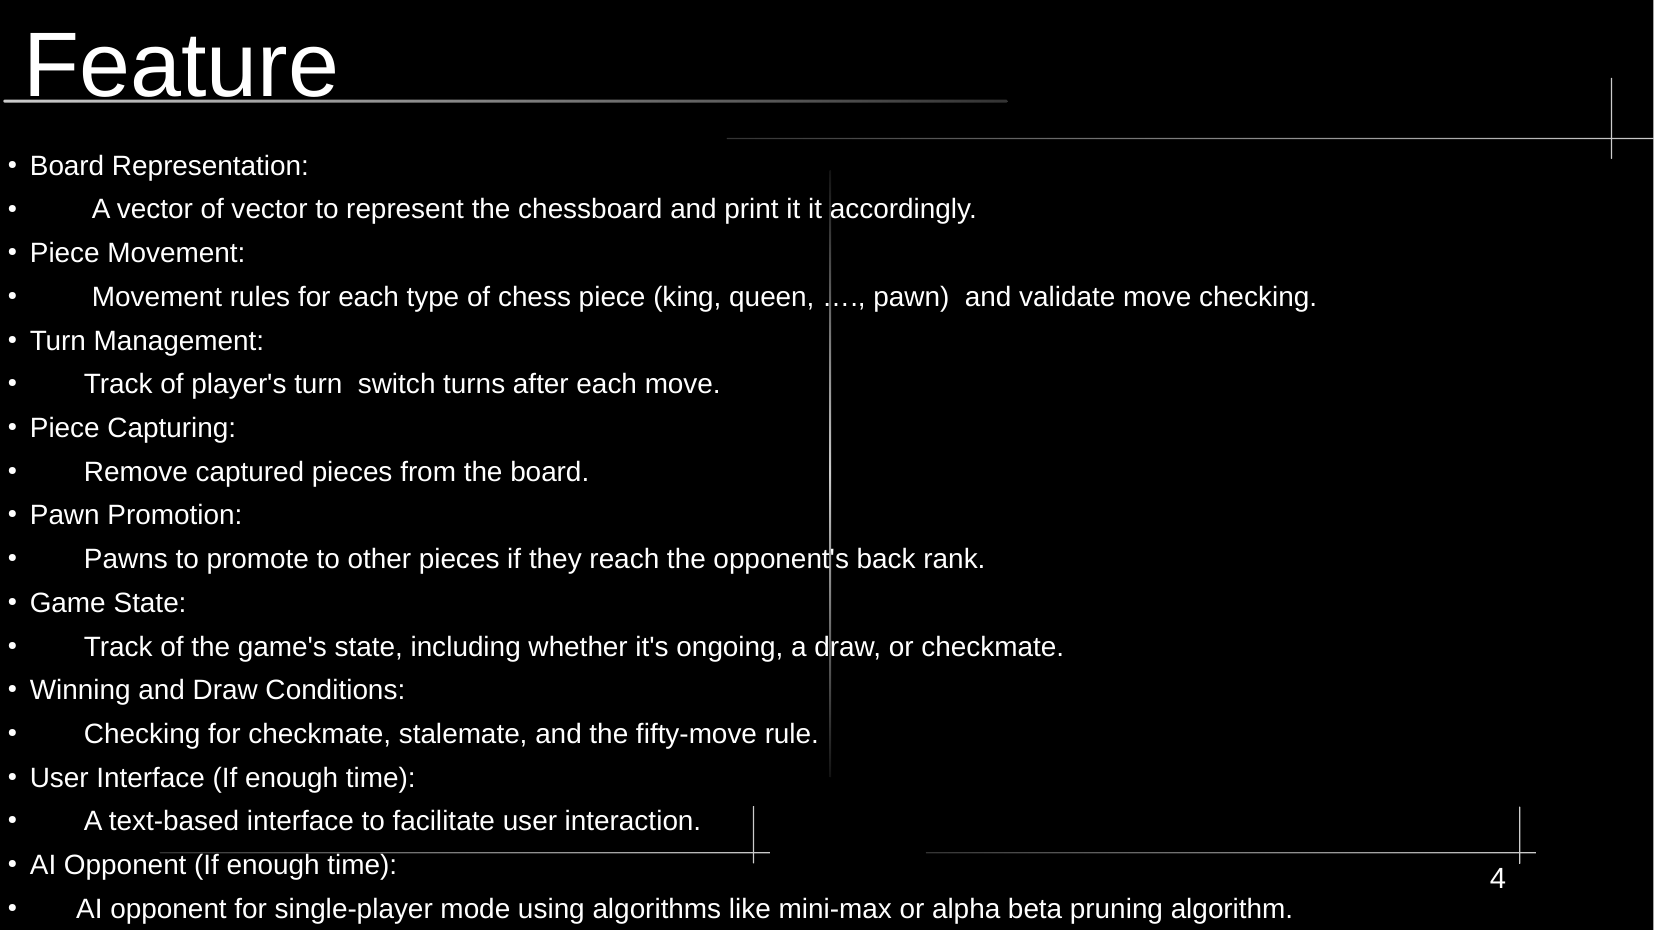

# Feature
Board Representation:
 A vector of vector to represent the chessboard and print it it accordingly.
Piece Movement:
 Movement rules for each type of chess piece (king, queen, …., pawn) and validate move checking.
Turn Management:
 Track of player's turn switch turns after each move.
Piece Capturing:
 Remove captured pieces from the board.
Pawn Promotion:
 Pawns to promote to other pieces if they reach the opponent's back rank.
Game State:
 Track of the game's state, including whether it's ongoing, a draw, or checkmate.
Winning and Draw Conditions:
 Checking for checkmate, stalemate, and the fifty-move rule.
User Interface (If enough time):
 A text-based interface to facilitate user interaction.
AI Opponent (If enough time):
 AI opponent for single-player mode using algorithms like mini-max or alpha beta pruning algorithm.
4